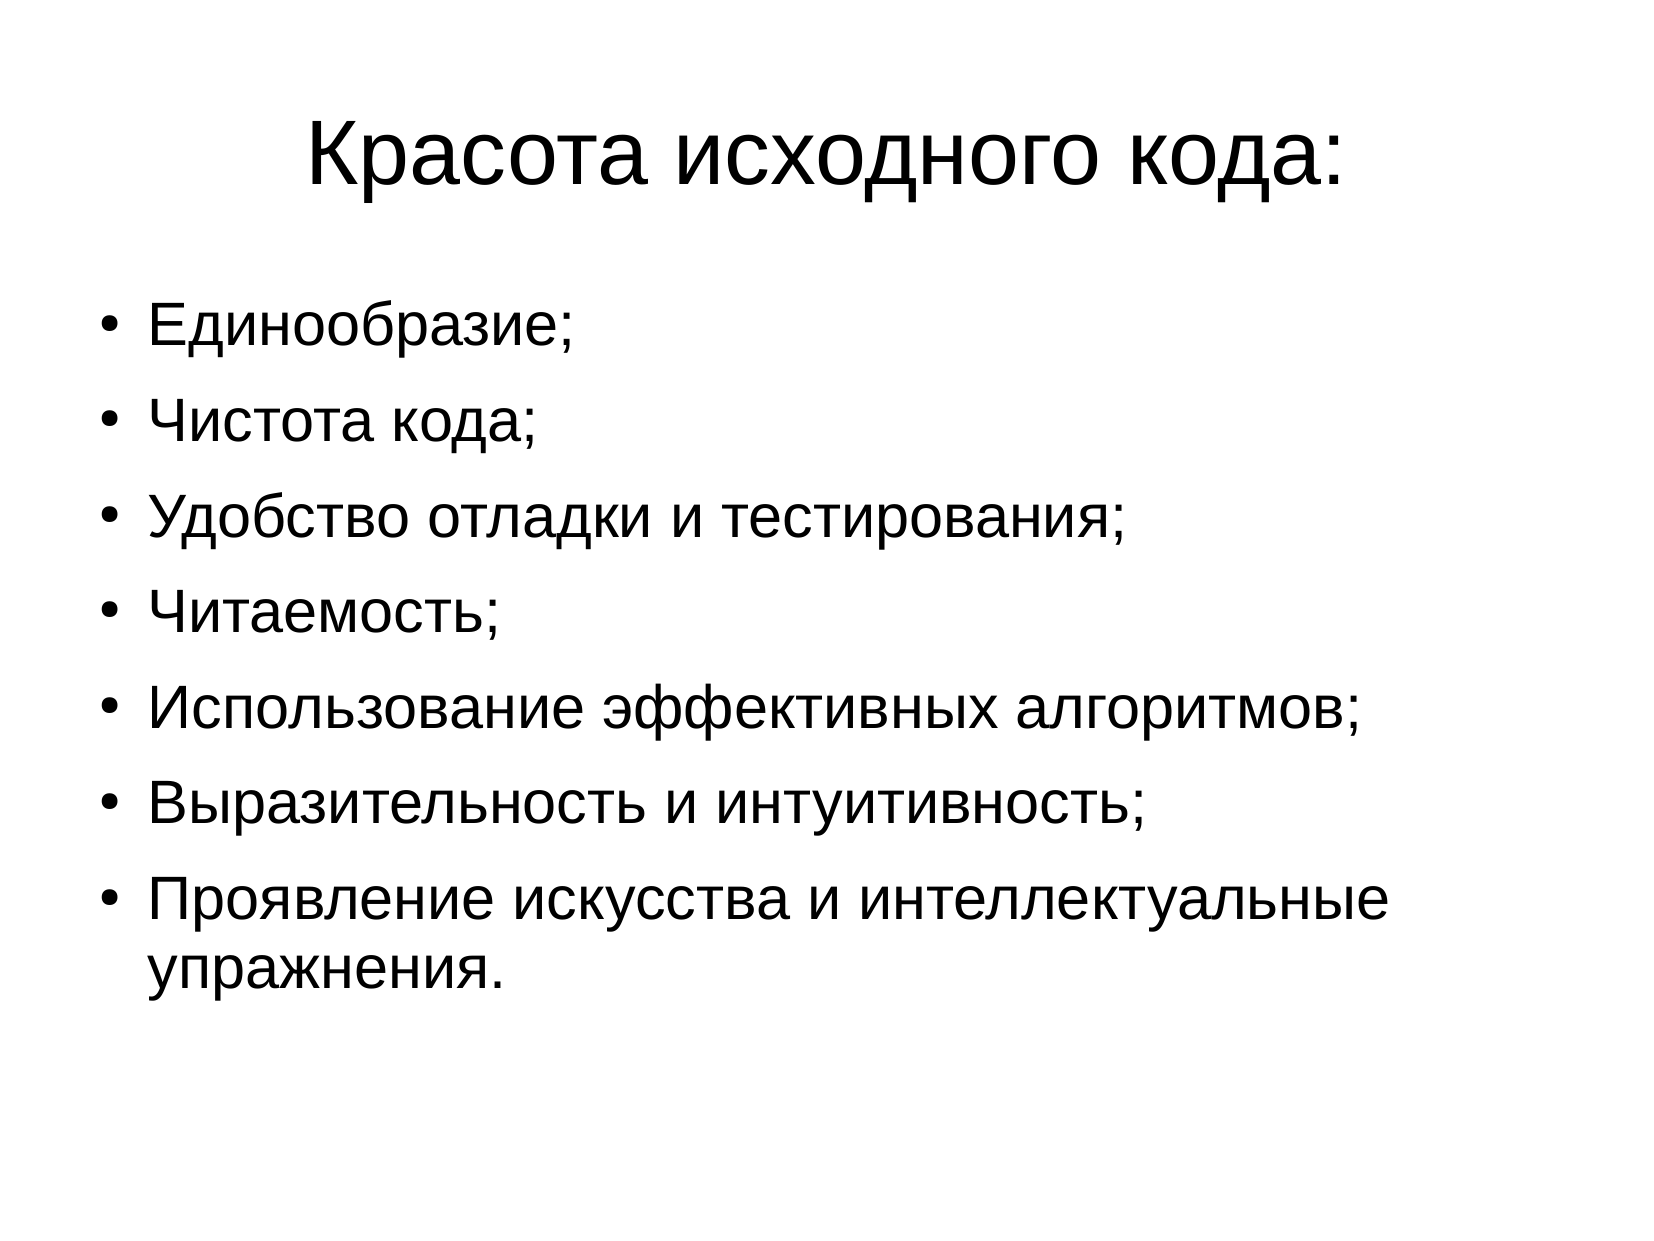

# Красота исходного кода:
Единообразие;
Чистота кода;
Удобство отладки и тестирования;
Читаемость;
Использование эффективных алгоритмов;
Выразительность и интуитивность;
Проявление искусства и интеллектуальные упражнения.